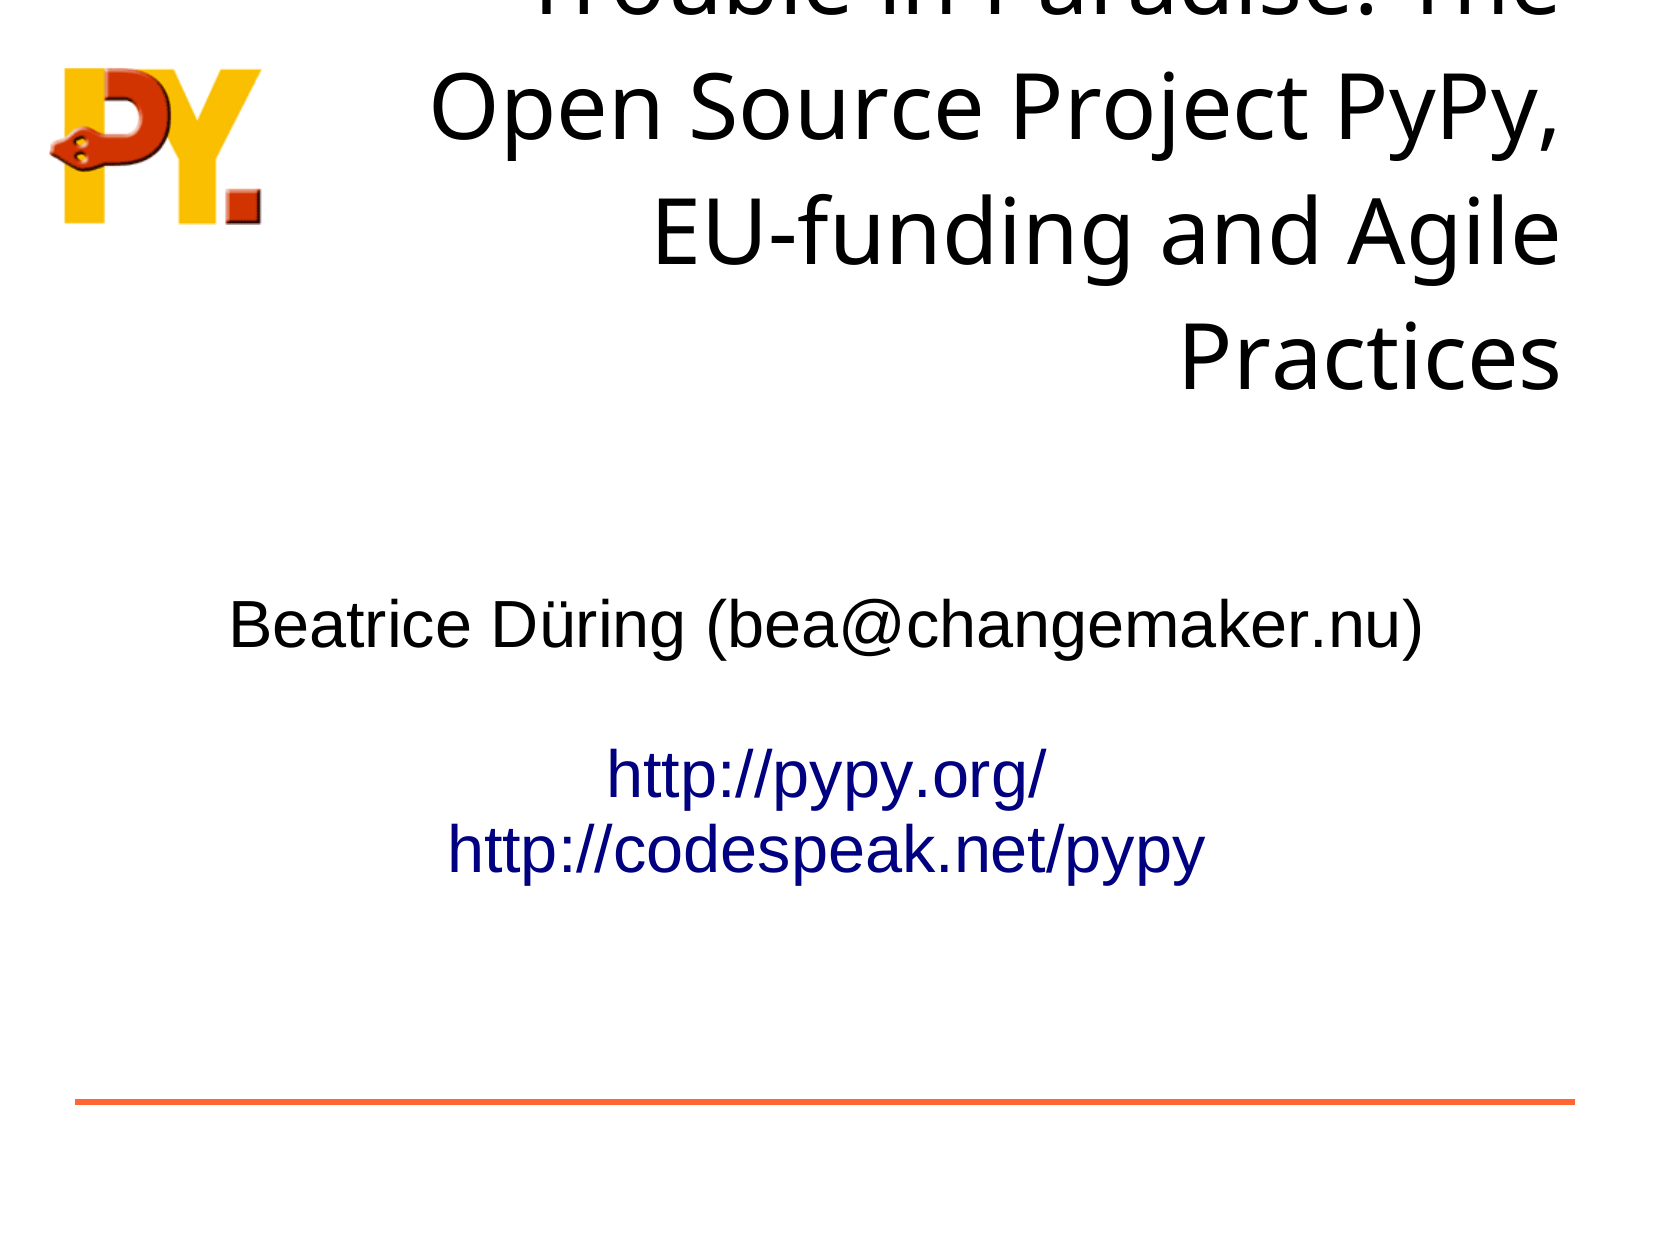

# Trouble in Paradise: The Open Source Project PyPy, EU-funding and Agile Practices
Beatrice Düring (bea@changemaker.nu)
http://pypy.org/
http://codespeak.net/pypy